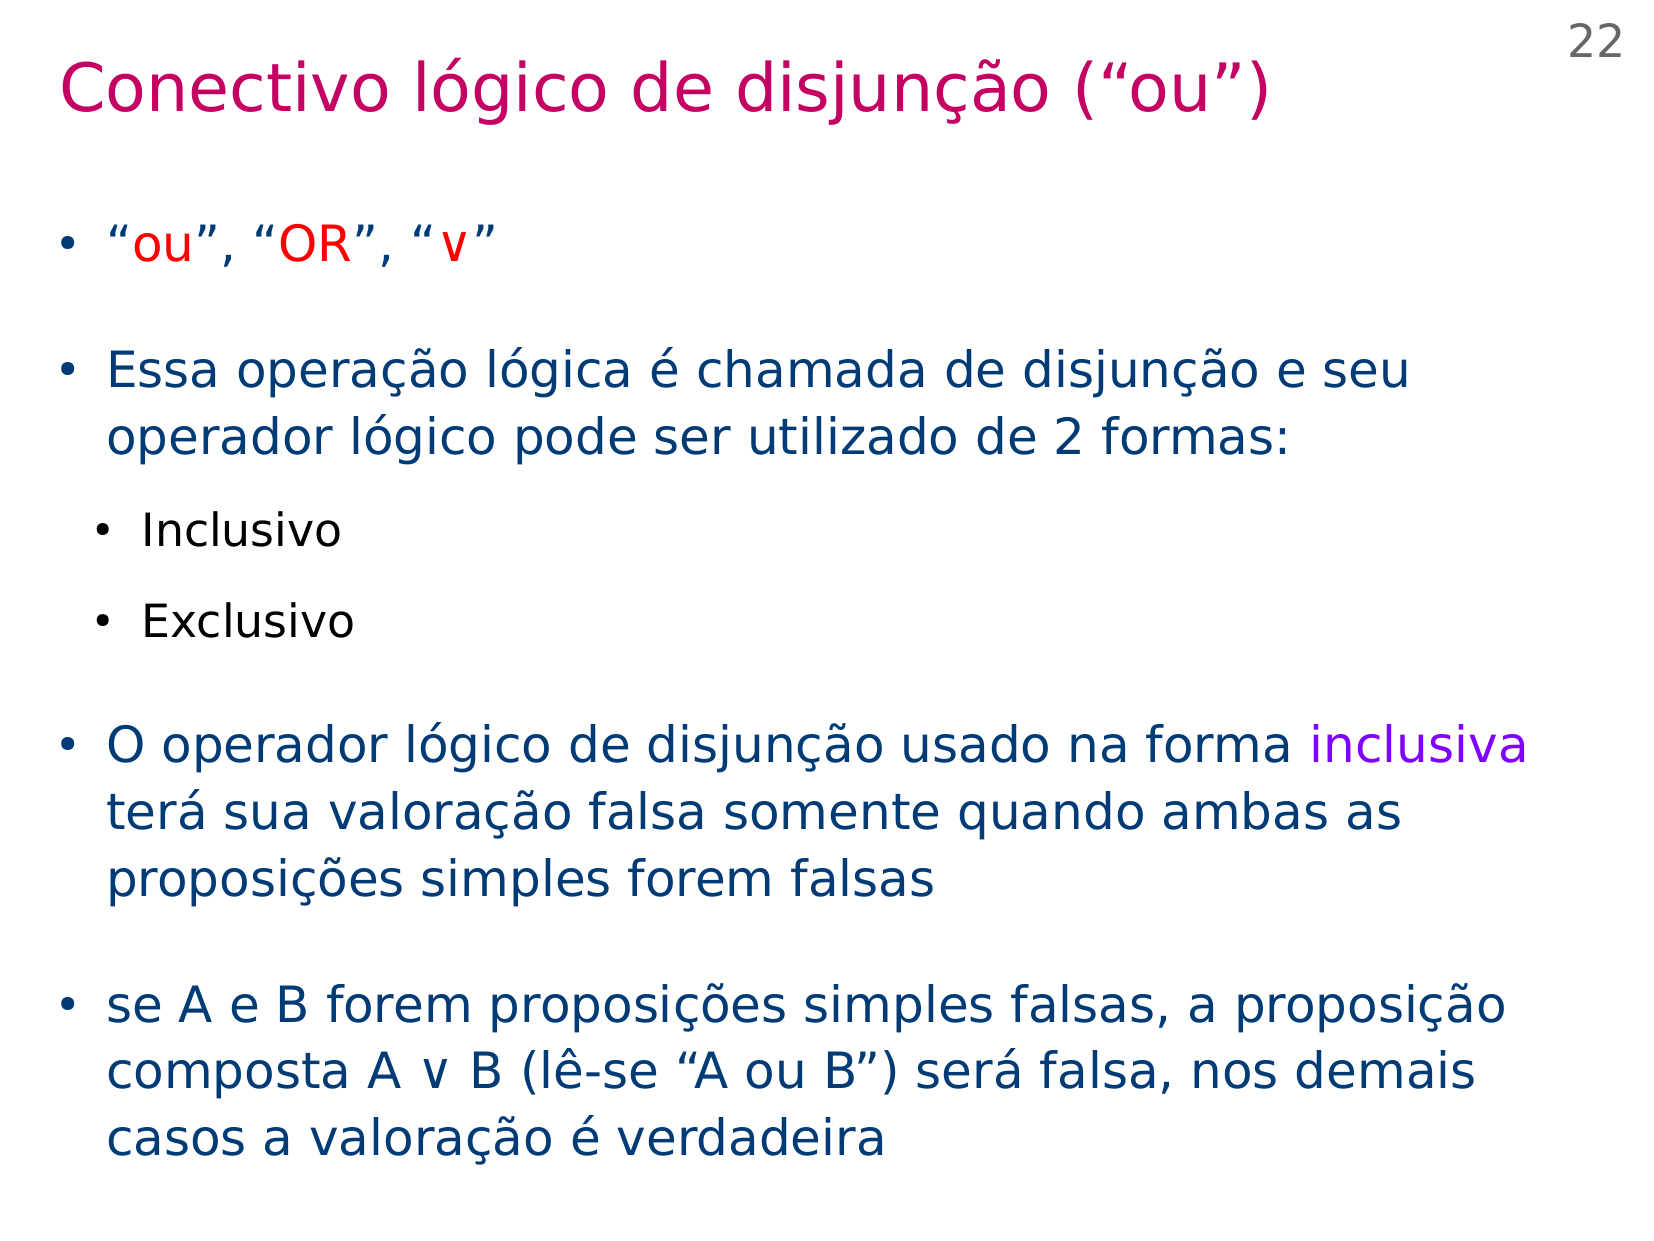

22
# Conectivo lógico de disjunção (“ou”)
“ou”, “OR”, “∨”
Essa operação lógica é chamada de disjunção e seu operador lógico pode ser utilizado de 2 formas:
Inclusivo
Exclusivo
O operador lógico de disjunção usado na forma inclusiva terá sua valoração falsa somente quando ambas as proposições simples forem falsas
se A e B forem proposições simples falsas, a proposição composta A ∨ B (lê-se “A ou B”) será falsa, nos demais casos a valoração é verdadeira